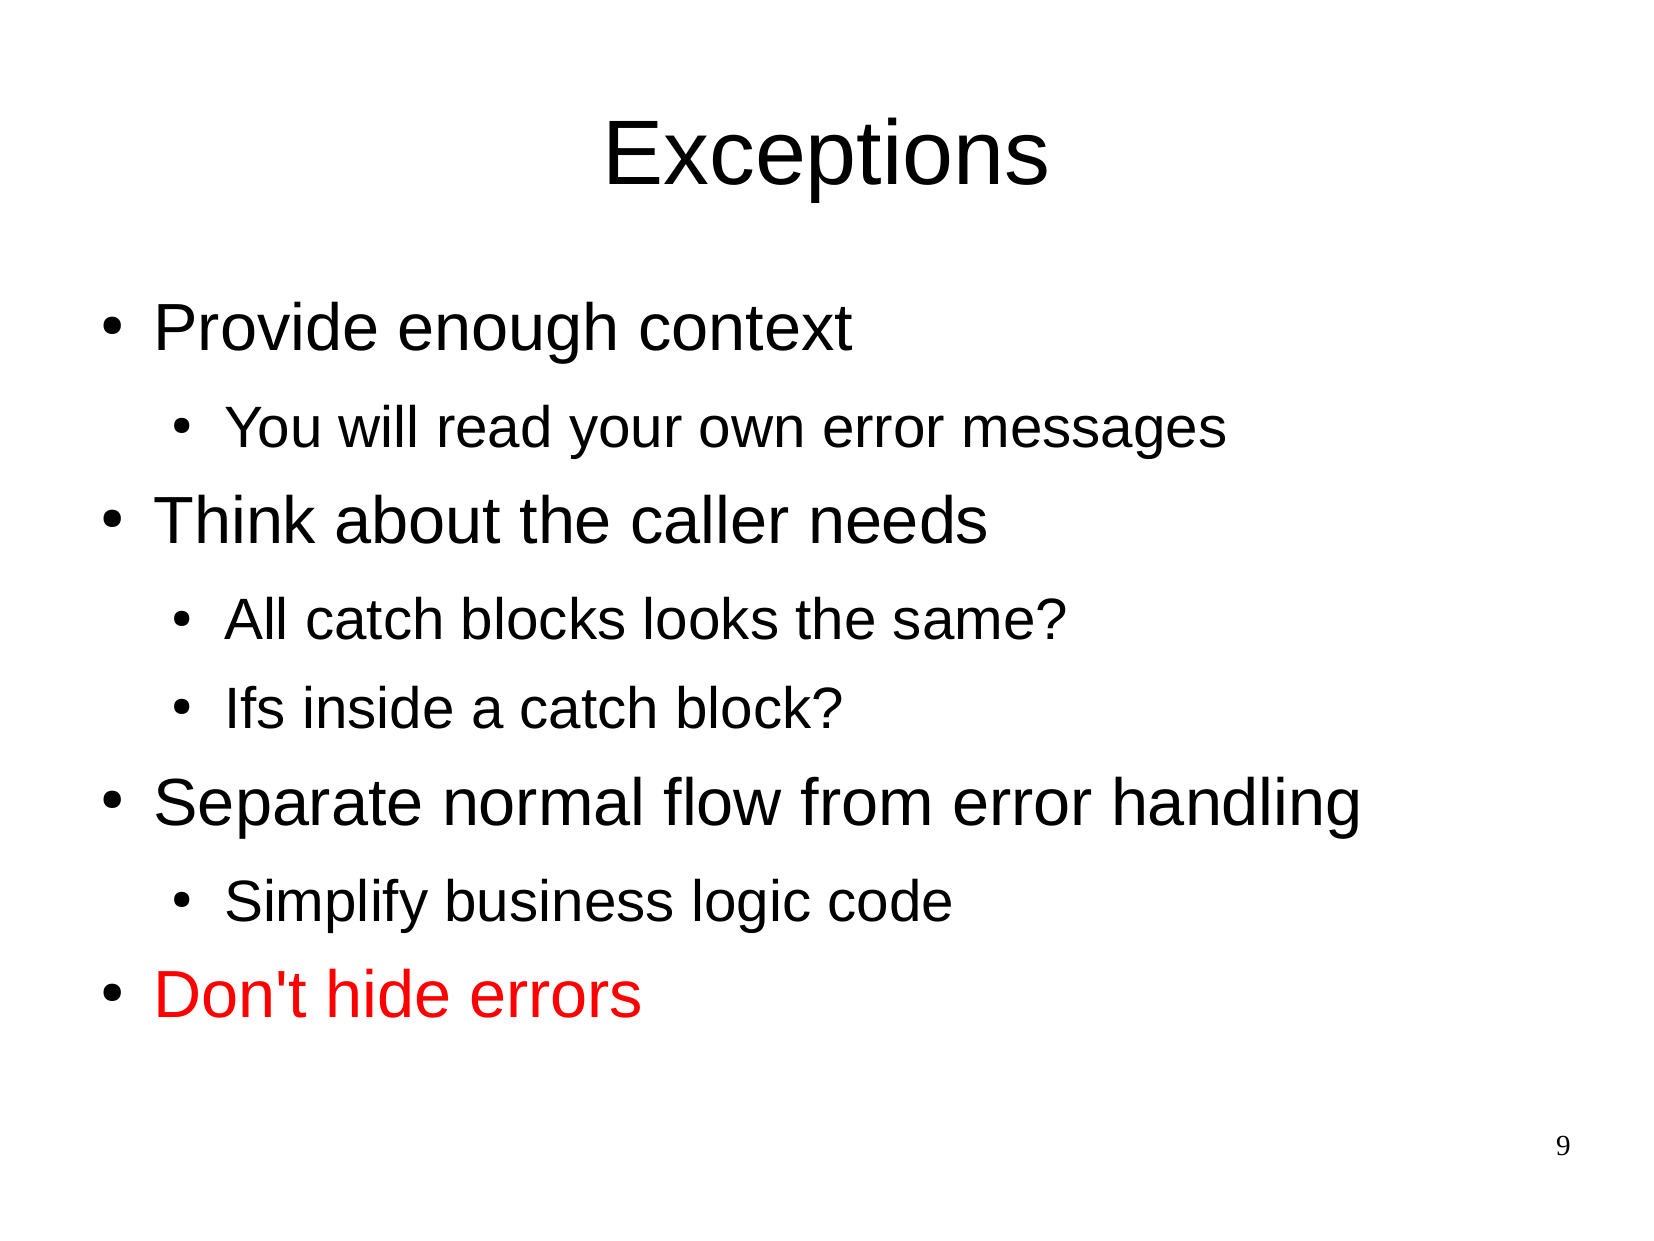

# Exceptions
Provide enough context
You will read your own error messages
Think about the caller needs
All catch blocks looks the same?
Ifs inside a catch block?
Separate normal flow from error handling
Simplify business logic code
Don't hide errors
9